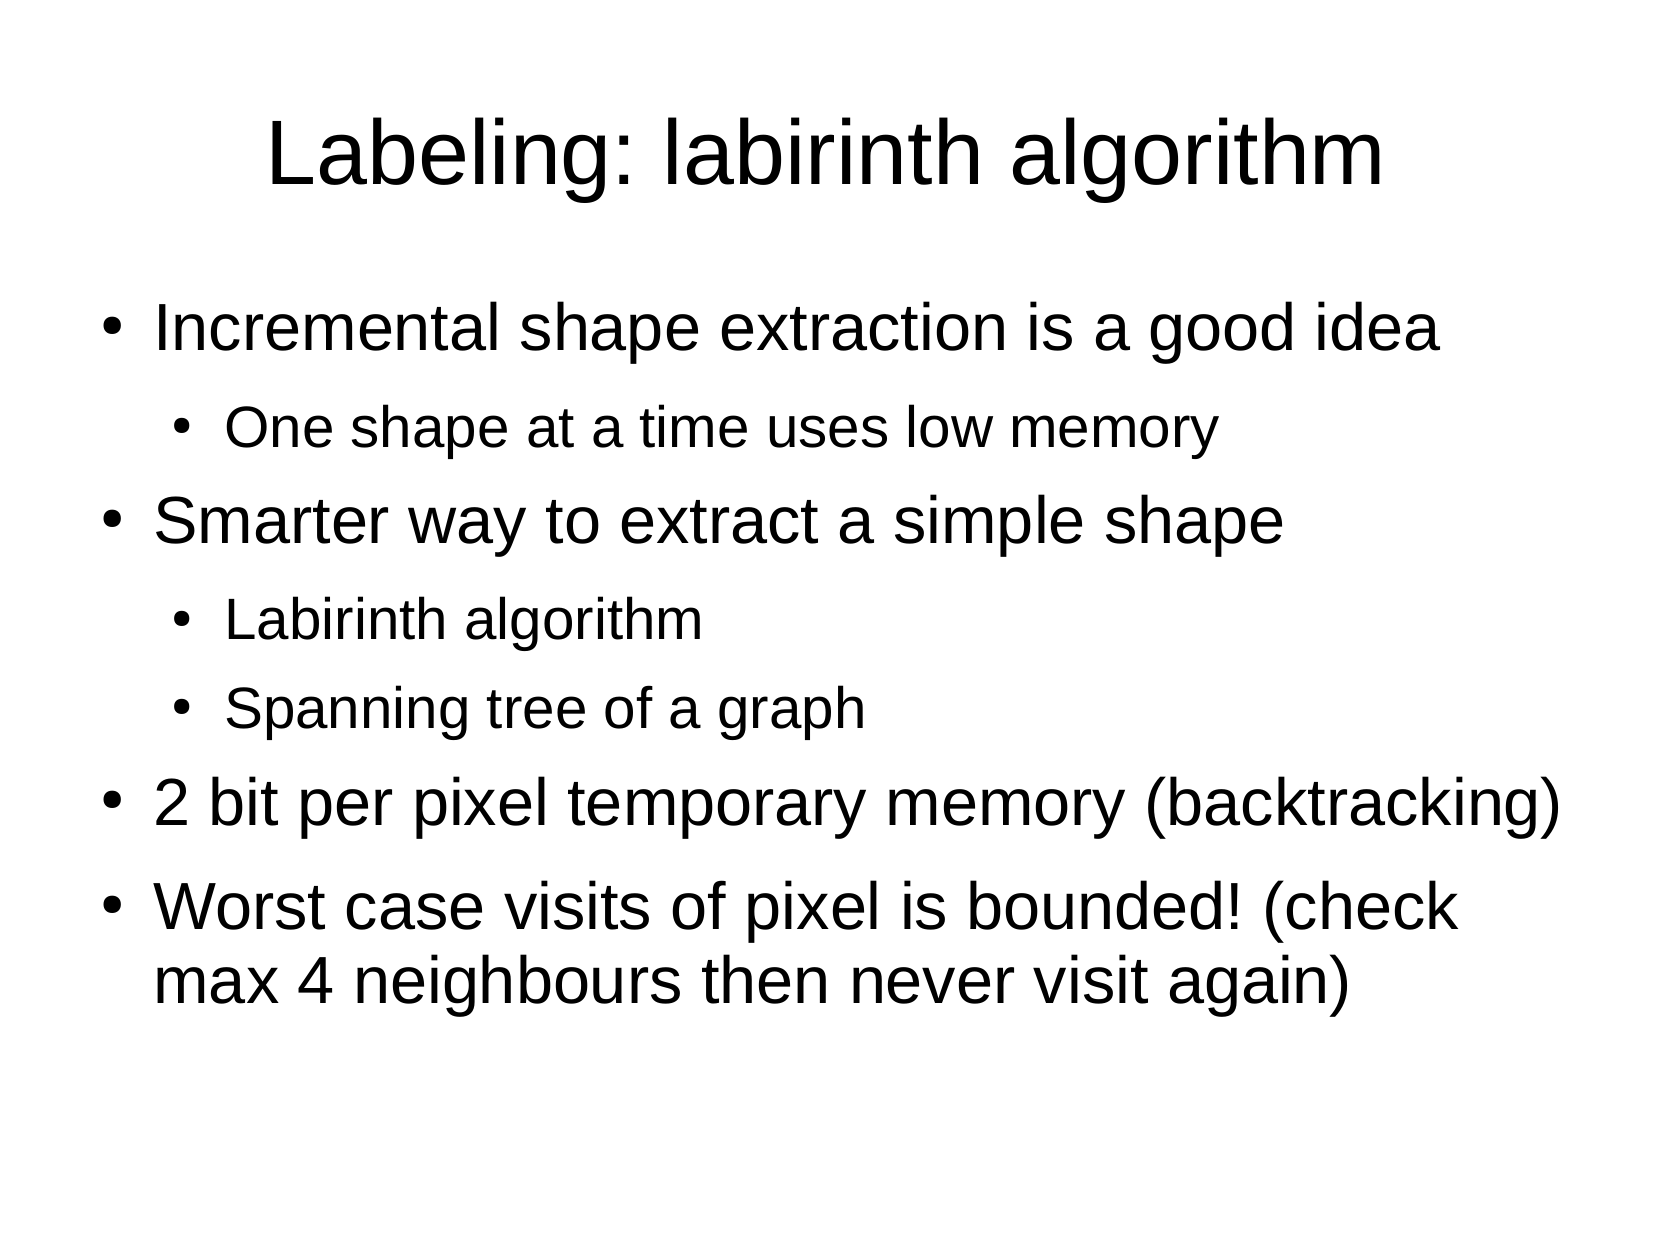

# Labeling: labirinth algorithm
Incremental shape extraction is a good idea
One shape at a time uses low memory
Smarter way to extract a simple shape
Labirinth algorithm
Spanning tree of a graph
2 bit per pixel temporary memory (backtracking)
Worst case visits of pixel is bounded! (check max 4 neighbours then never visit again)